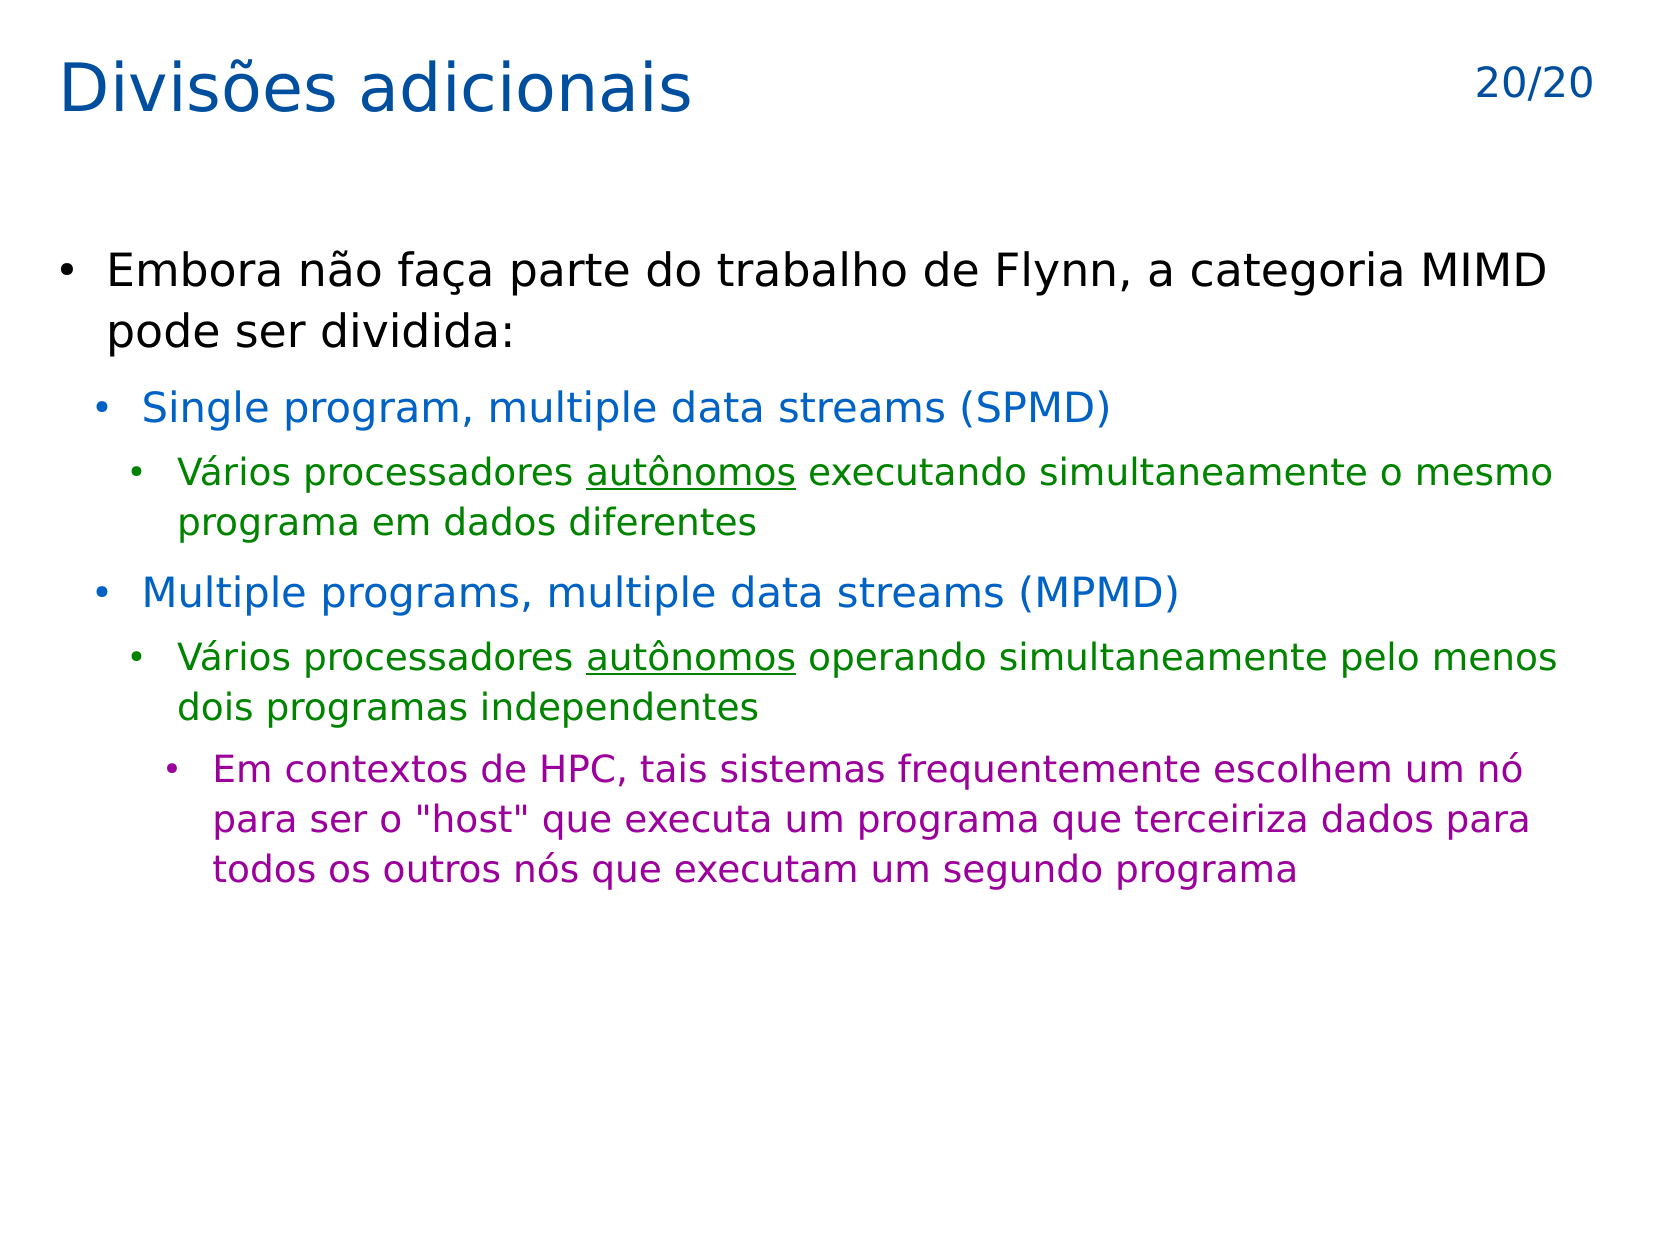

# Divisões adicionais
20
Embora não faça parte do trabalho de Flynn, a categoria MIMD pode ser dividida:
Single program, multiple data streams (SPMD)
Vários processadores autônomos executando simultaneamente o mesmo programa em dados diferentes
Multiple programs, multiple data streams (MPMD)
Vários processadores autônomos operando simultaneamente pelo menos dois programas independentes
Em contextos de HPC, tais sistemas frequentemente escolhem um nó para ser o "host" que executa um programa que terceiriza dados para todos os outros nós que executam um segundo programa